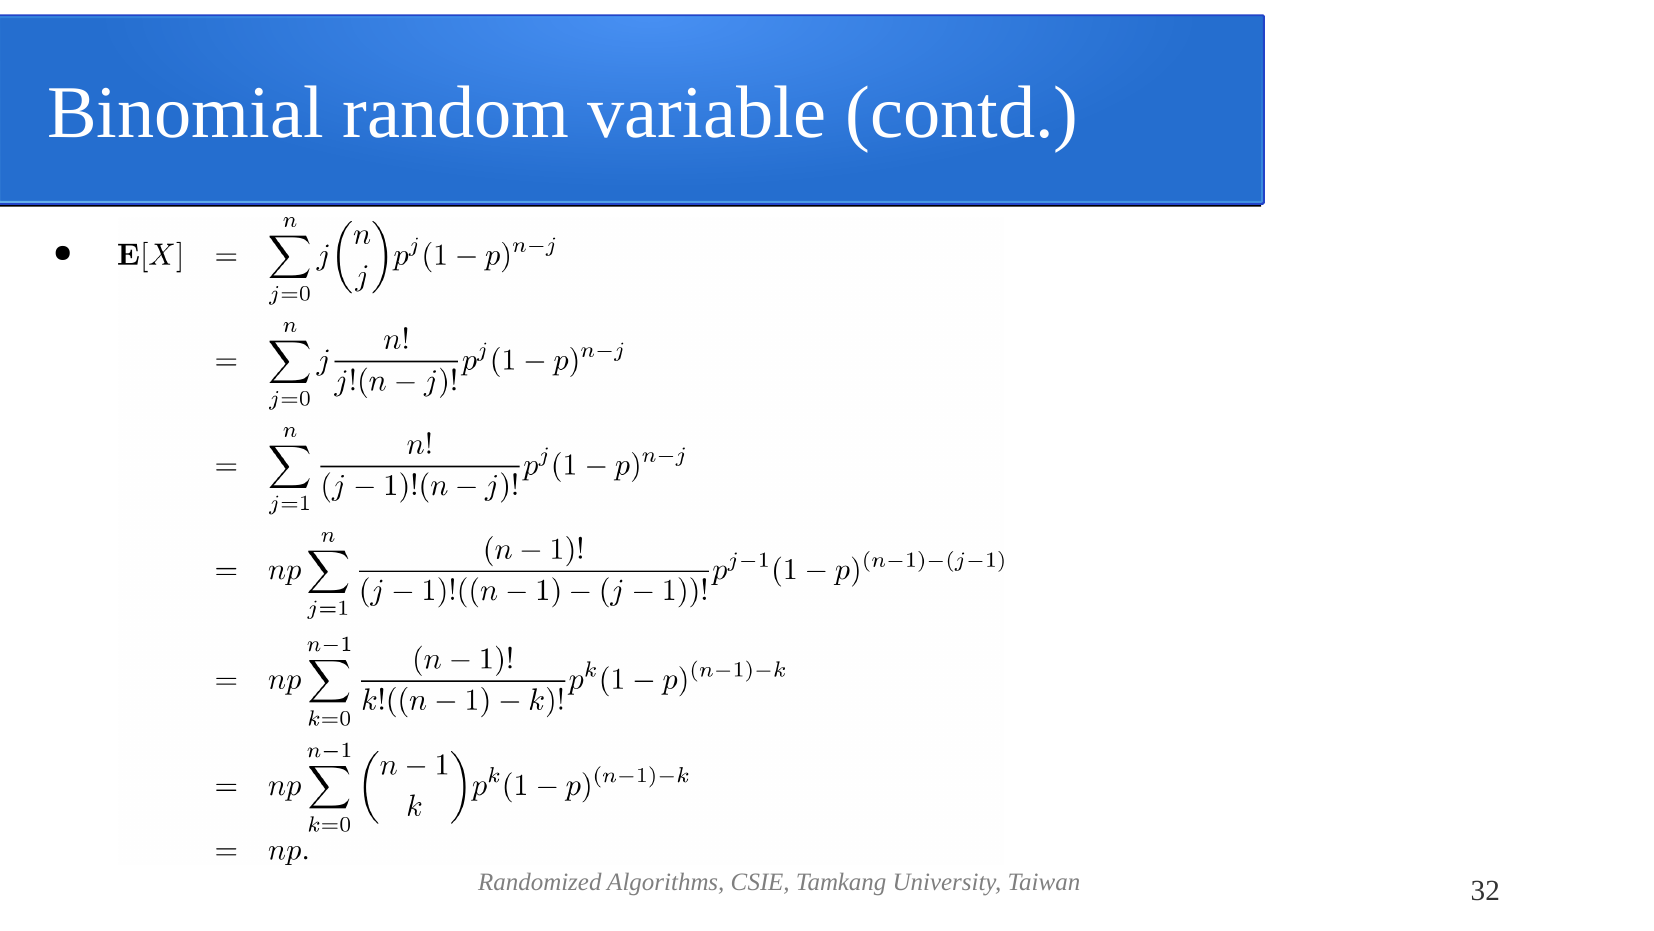

# Binomial random variable (contd.)
Randomized Algorithms, CSIE, Tamkang University, Taiwan
32